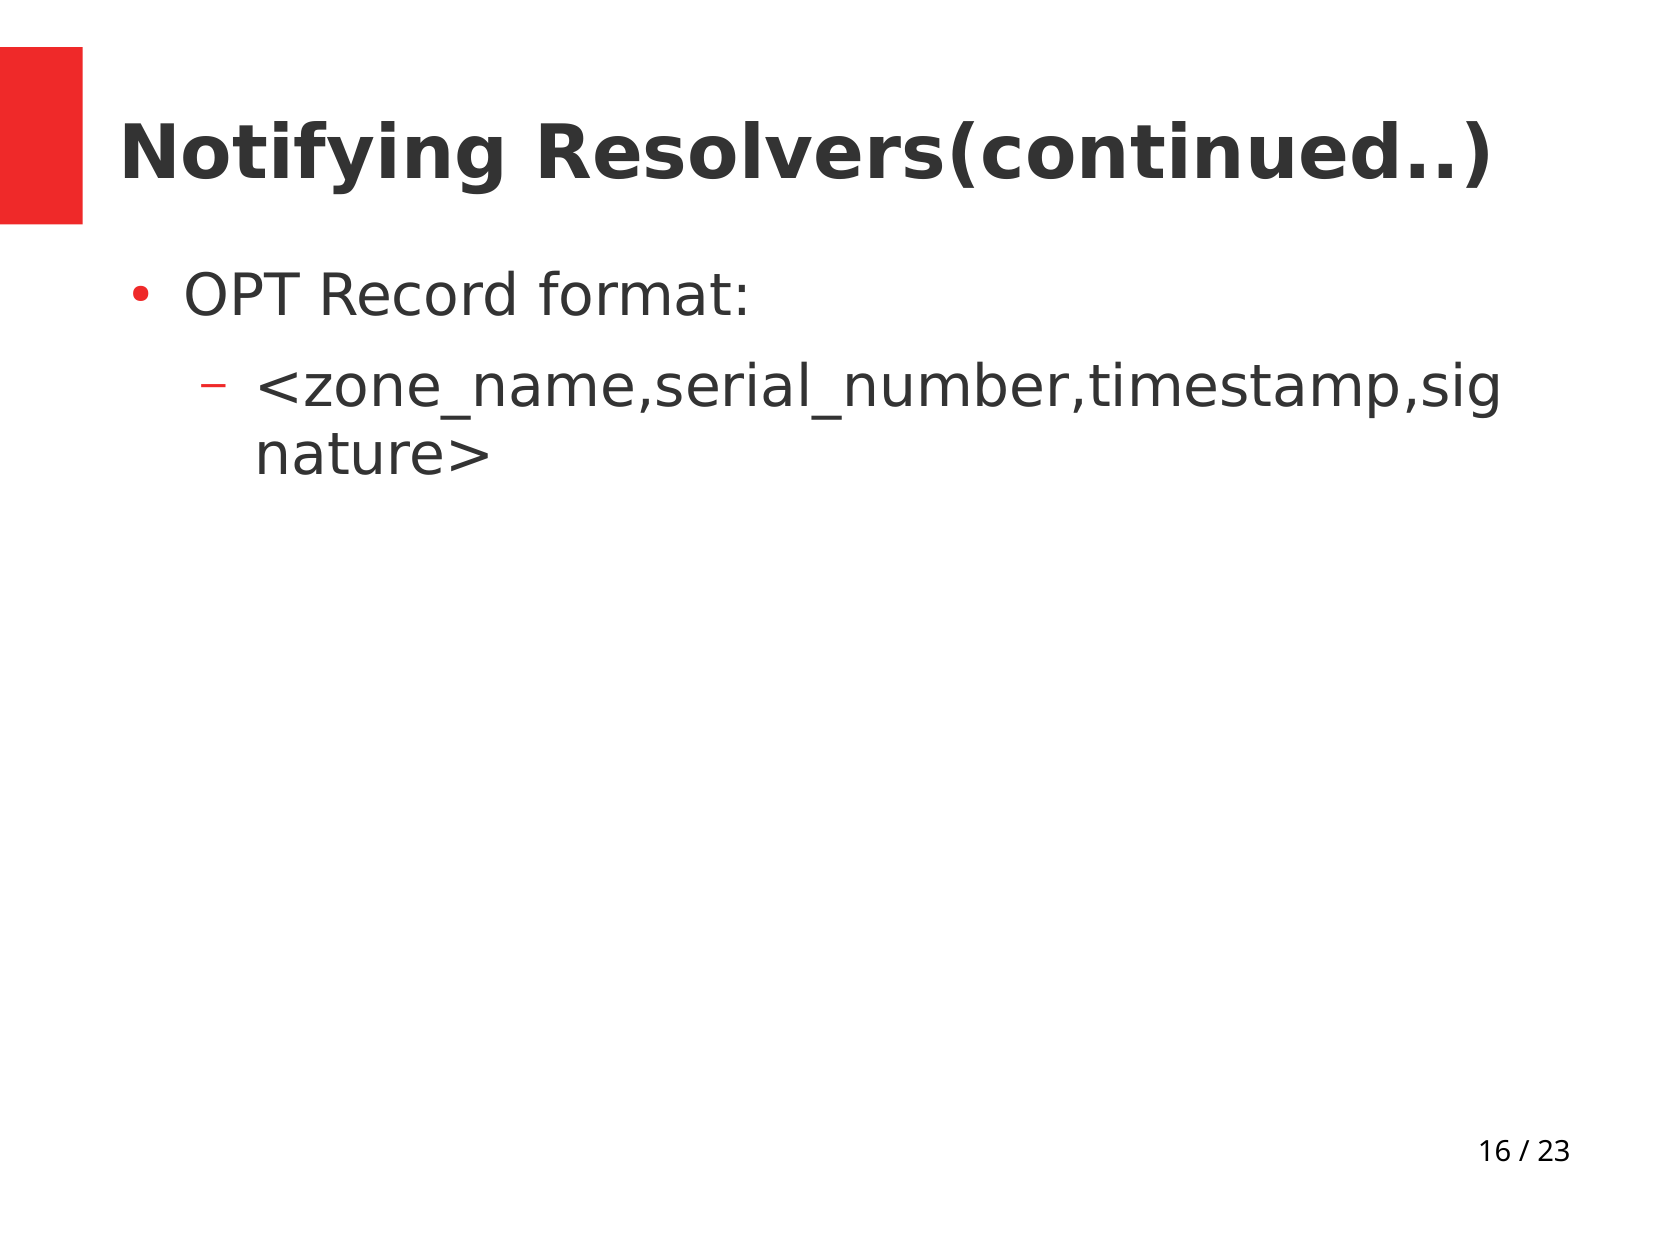

# Notifying Resolvers(continued..)
OPT Record format:
<zone_name,serial_number,timestamp,signature>
16